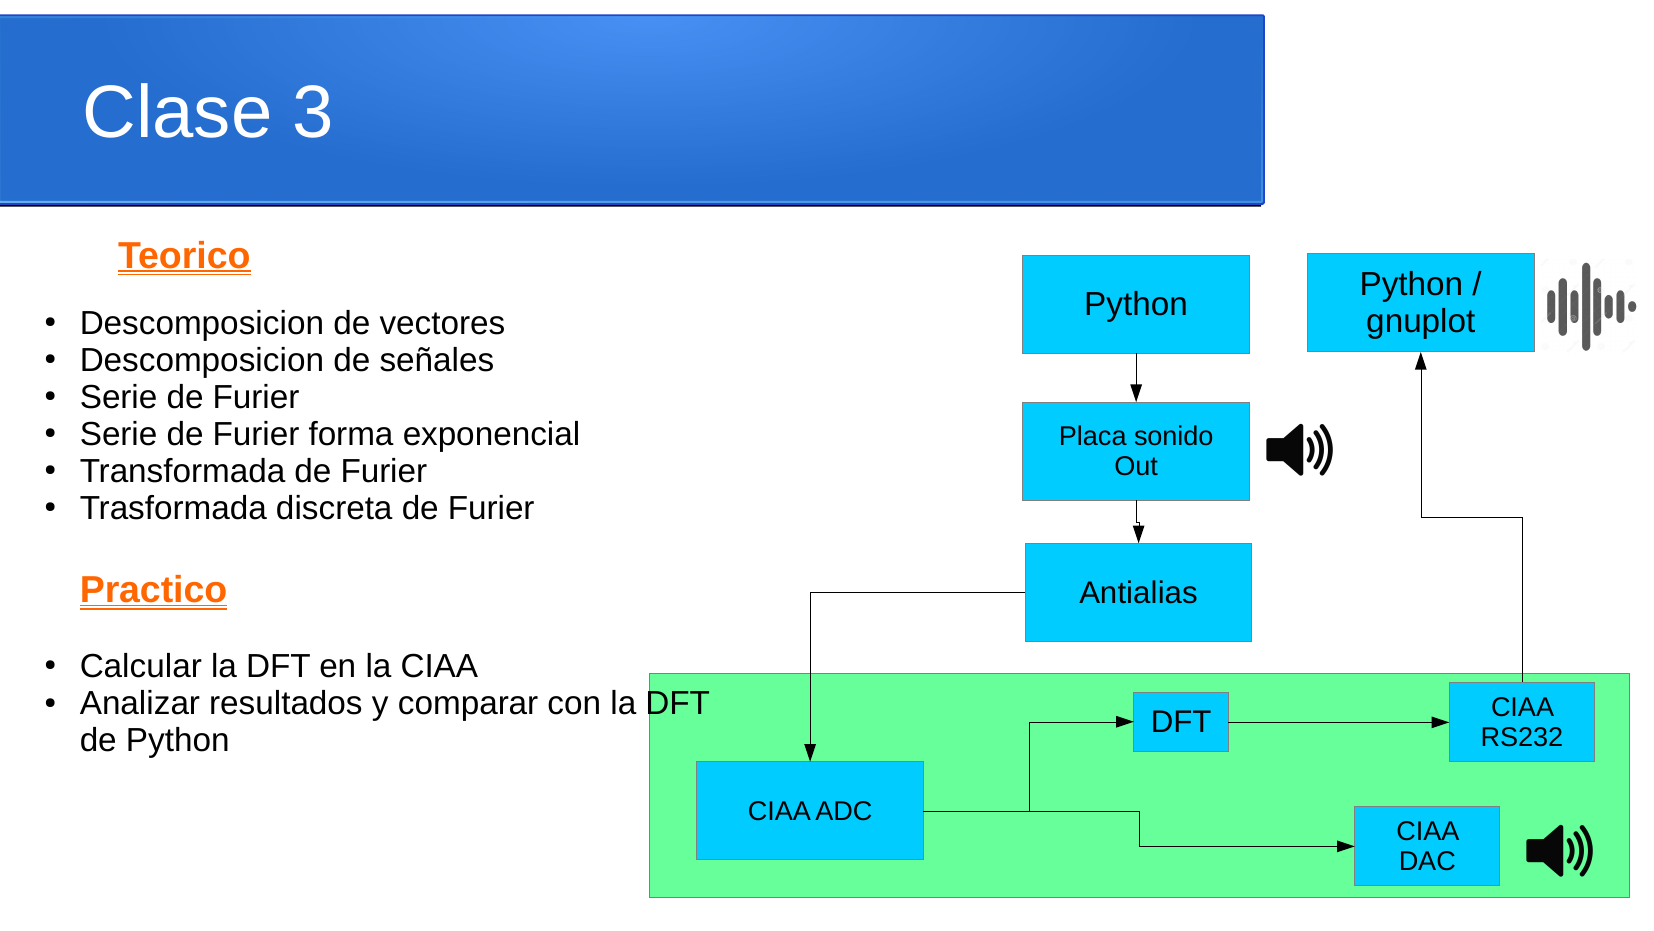

# Clase 3
	Teorico
Descomposicion de vectores
Descomposicion de señales
Serie de Furier
Serie de Furier forma exponencial
Transformada de Furier
Trasformada discreta de Furier
Practico
Calcular la DFT en la CIAA
Analizar resultados y comparar con la DFT de Python
Python / gnuplot
Python
Placa sonido Out
Antialias
CIAA RS232
DFT
CIAA ADC
CIAA DAC